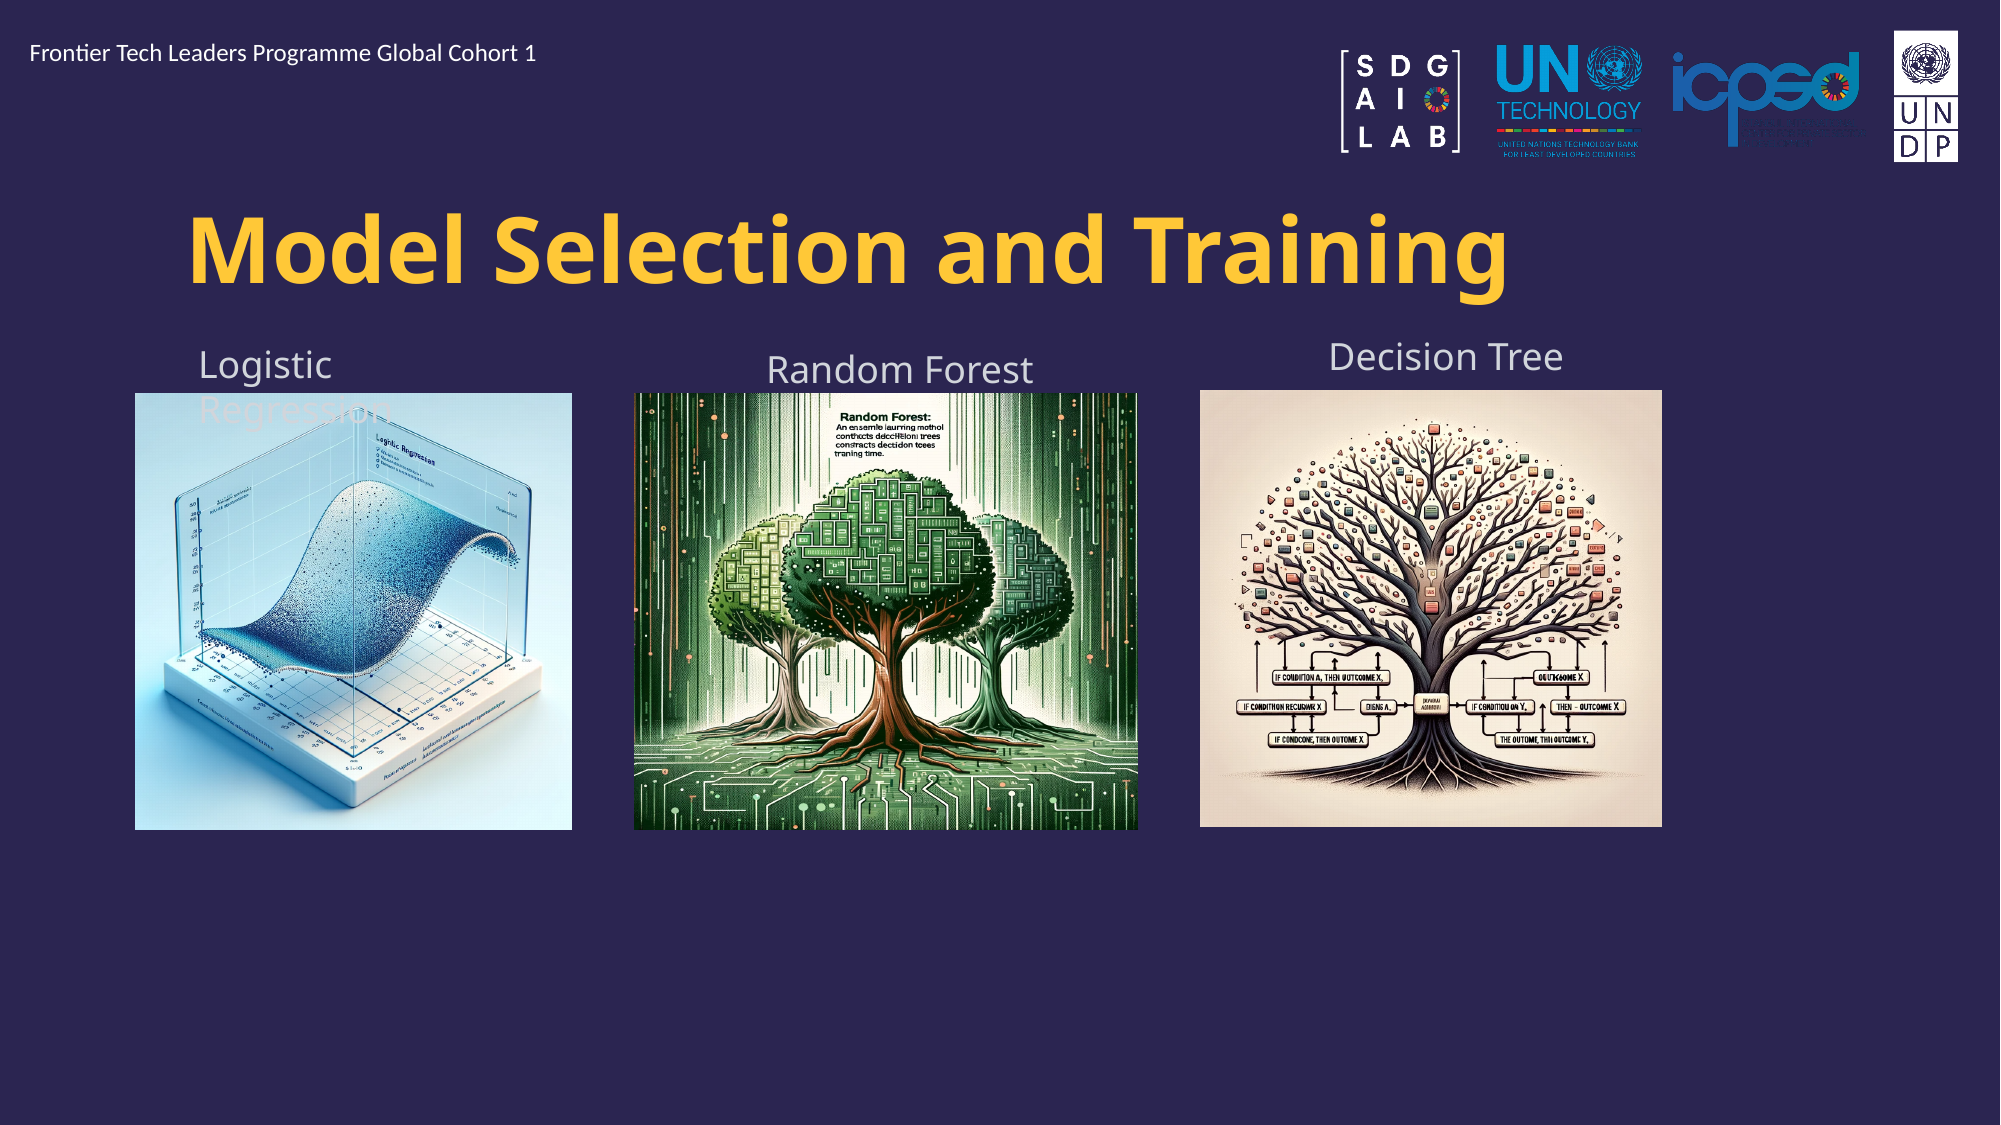

Frontier Tech Leaders Programme Global Cohort 1
# Model Selection and Training
Decision Tree
Logistic Regression
Random Forest